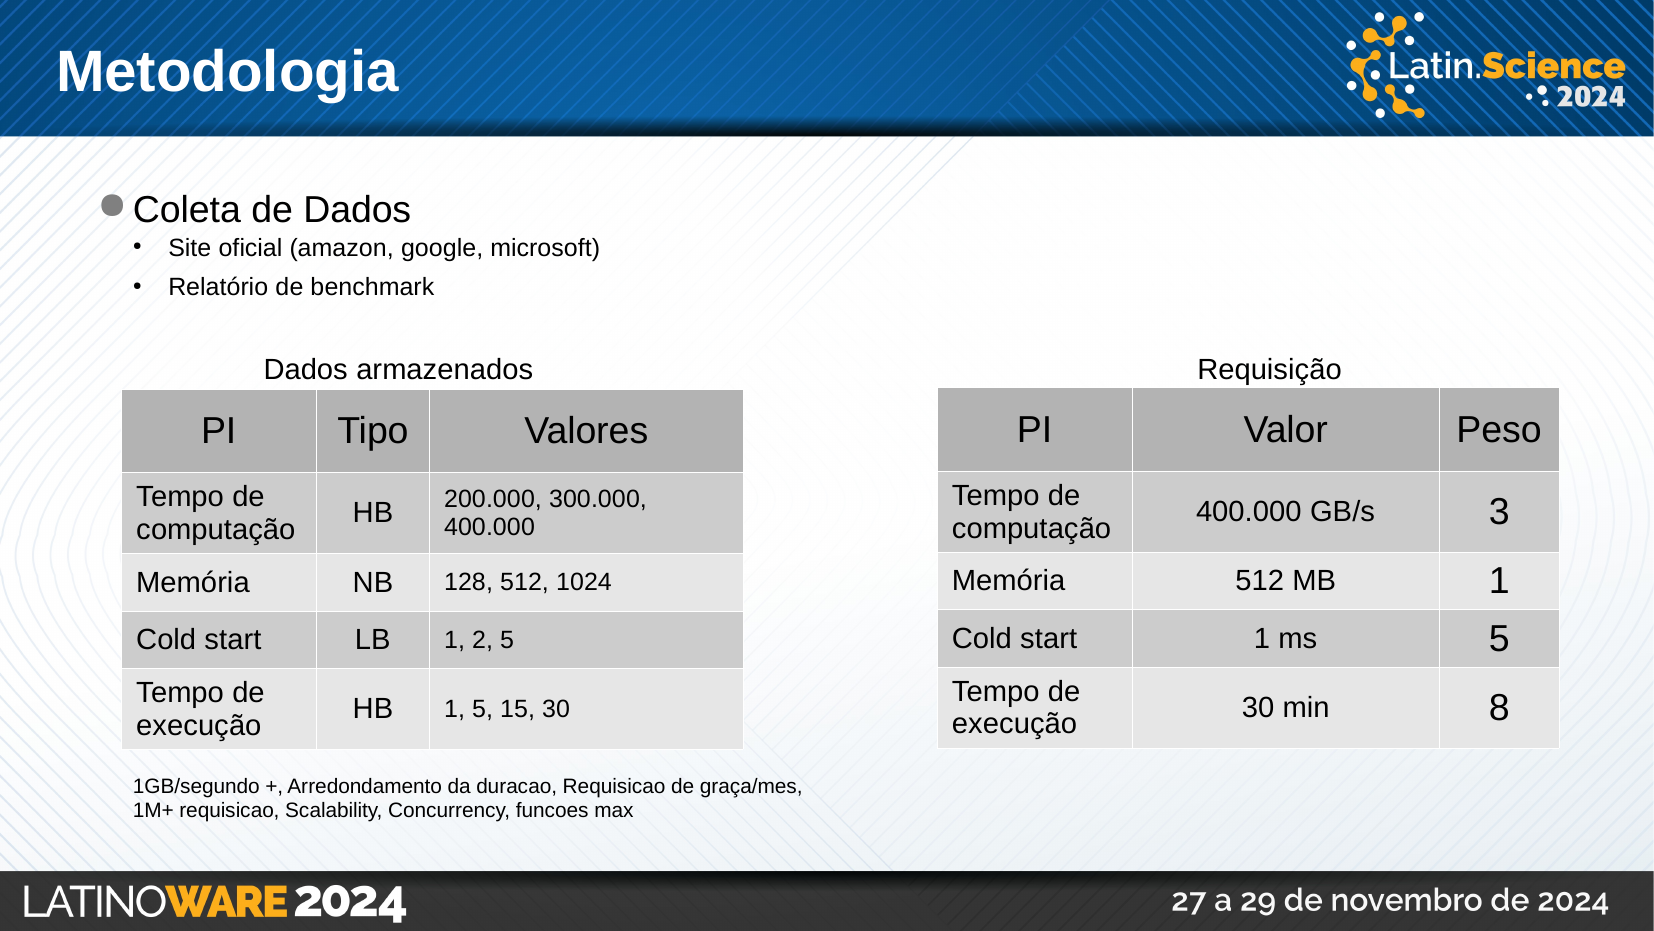

Metodologia​
Coleta de Dados
Site oficial (amazon, google, microsoft)​
Relatório de benchmark
Dados armazenados​
Requisição​
| PI | Valor​ | Peso​ |
| --- | --- | --- |
| Tempo de computação​ | 400.000 GB/s​ | 3 |
| Memória | 512 MB​ | 1 |
| Cold start | 1 ms​ | 5 |
| Tempo de execução | 30 min​ | 8 |
| PI | Tipo​ | Valores​ |
| --- | --- | --- |
| Tempo de computação​ | HB | 200.000, 300.000, 400.000 |
| Memória | NB | 128, 512, 1024​ |
| Cold start | LB | 1, 2, 5 |
| Tempo de execução | HB | 1, 5, 15, 30 |
1GB/segundo +, Arredondamento da duracao, Requisicao de graça/mes, 1M+ requisicao, Scalability, Concurrency, funcoes max​